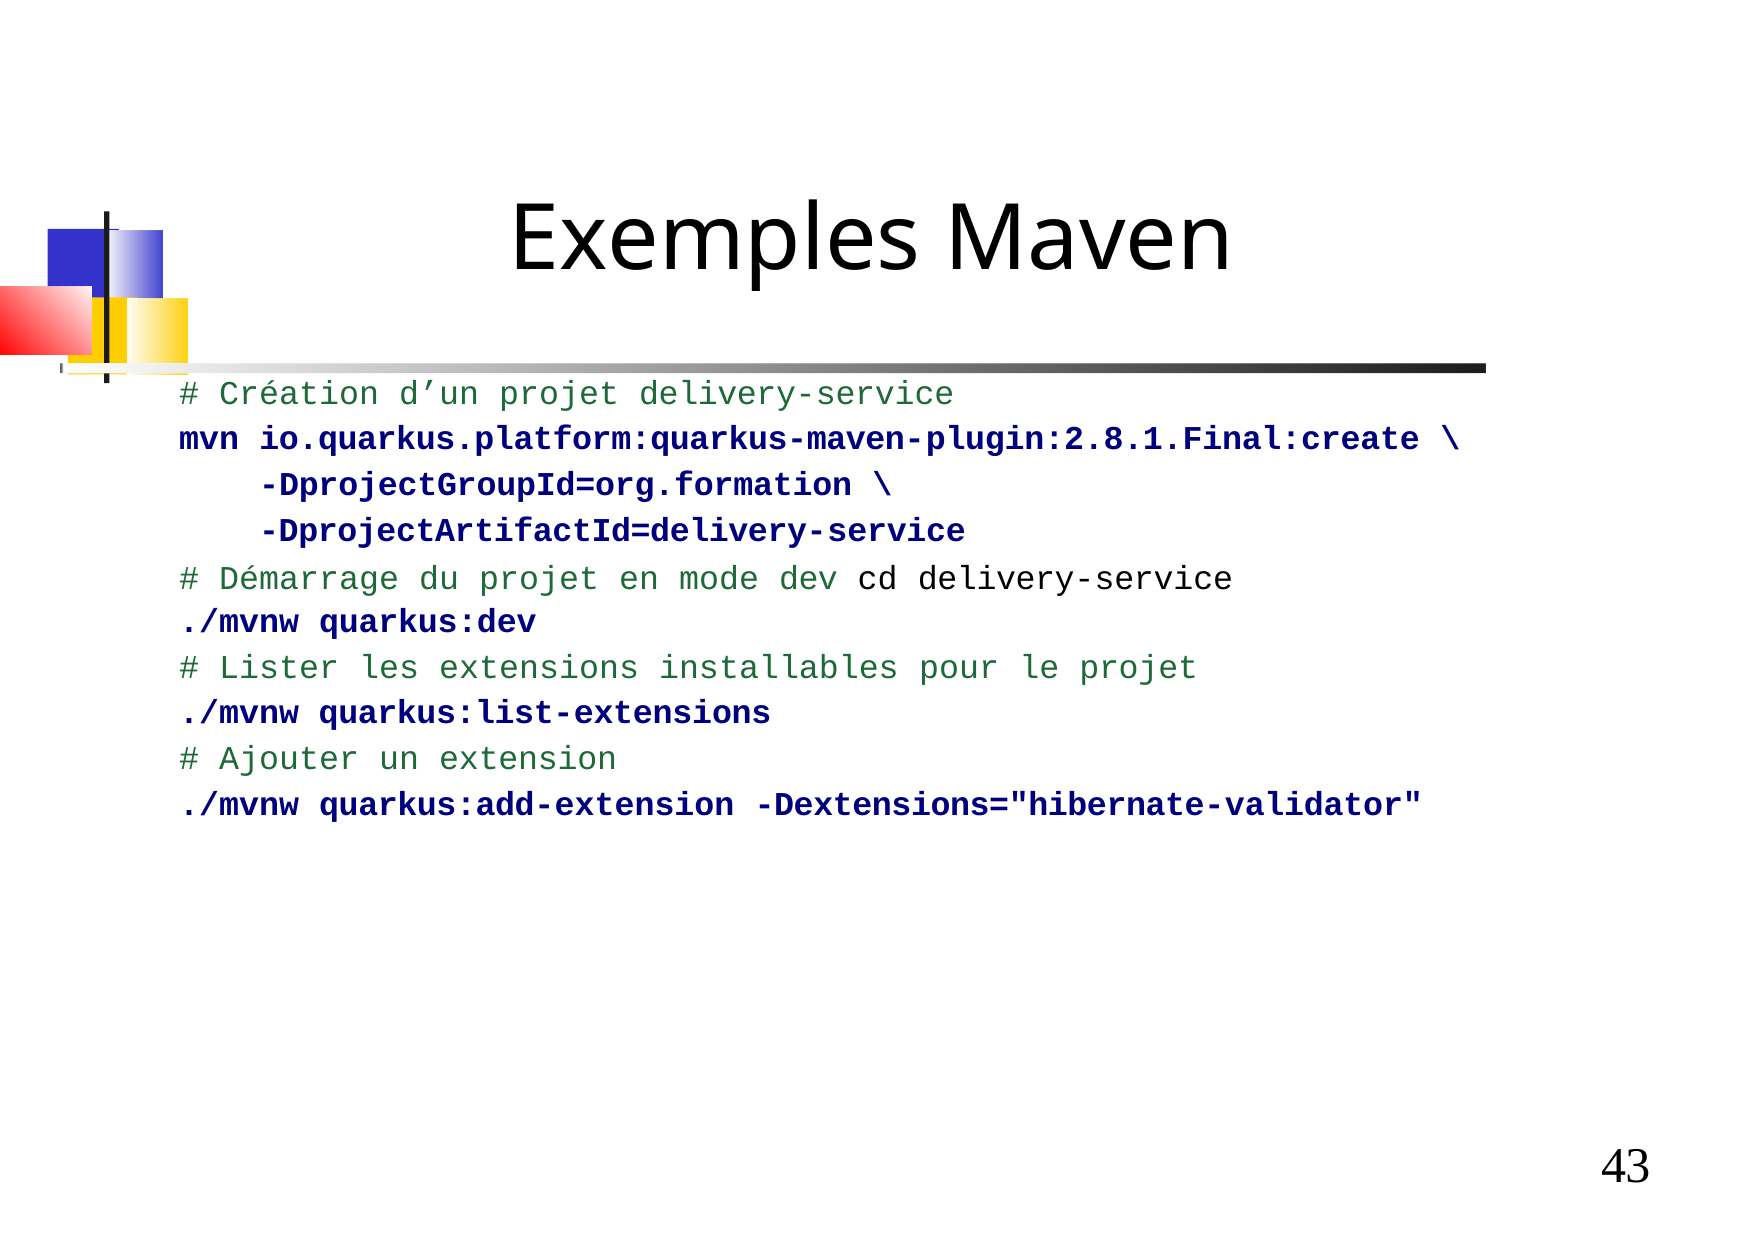

# Exemples Maven
# Création d’un projet delivery-service
mvn io.quarkus.platform:quarkus-maven-plugin:2.8.1.Final:create \
-DprojectGroupId=org.formation \
-DprojectArtifactId=delivery-service
# Démarrage du projet en mode dev cd delivery-service
./mvnw quarkus:dev
# Lister les extensions installables pour le projet
./mvnw quarkus:list-extensions
# Ajouter un extension
./mvnw quarkus:add-extension -Dextensions="hibernate-validator"
43